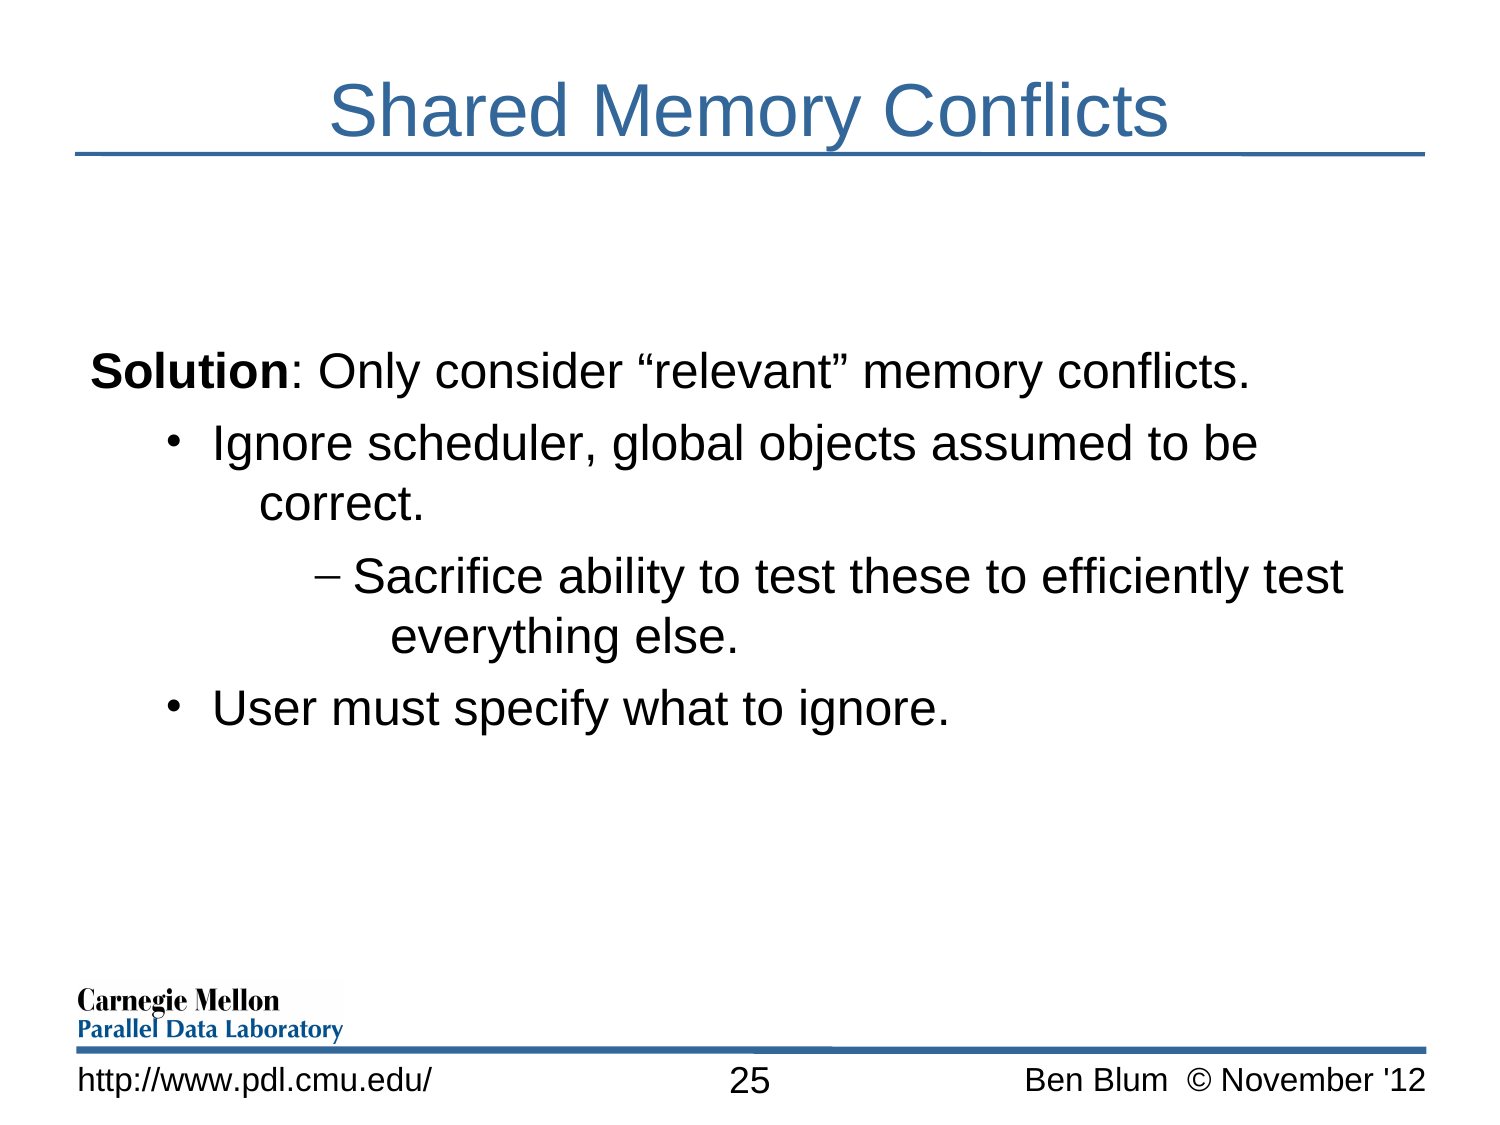

# Shared Memory Conflicts
Solution: Only consider “relevant” memory conflicts.
Ignore scheduler, global objects assumed to be correct.
Sacrifice ability to test these to efficiently test everything else.
User must specify what to ignore.
25